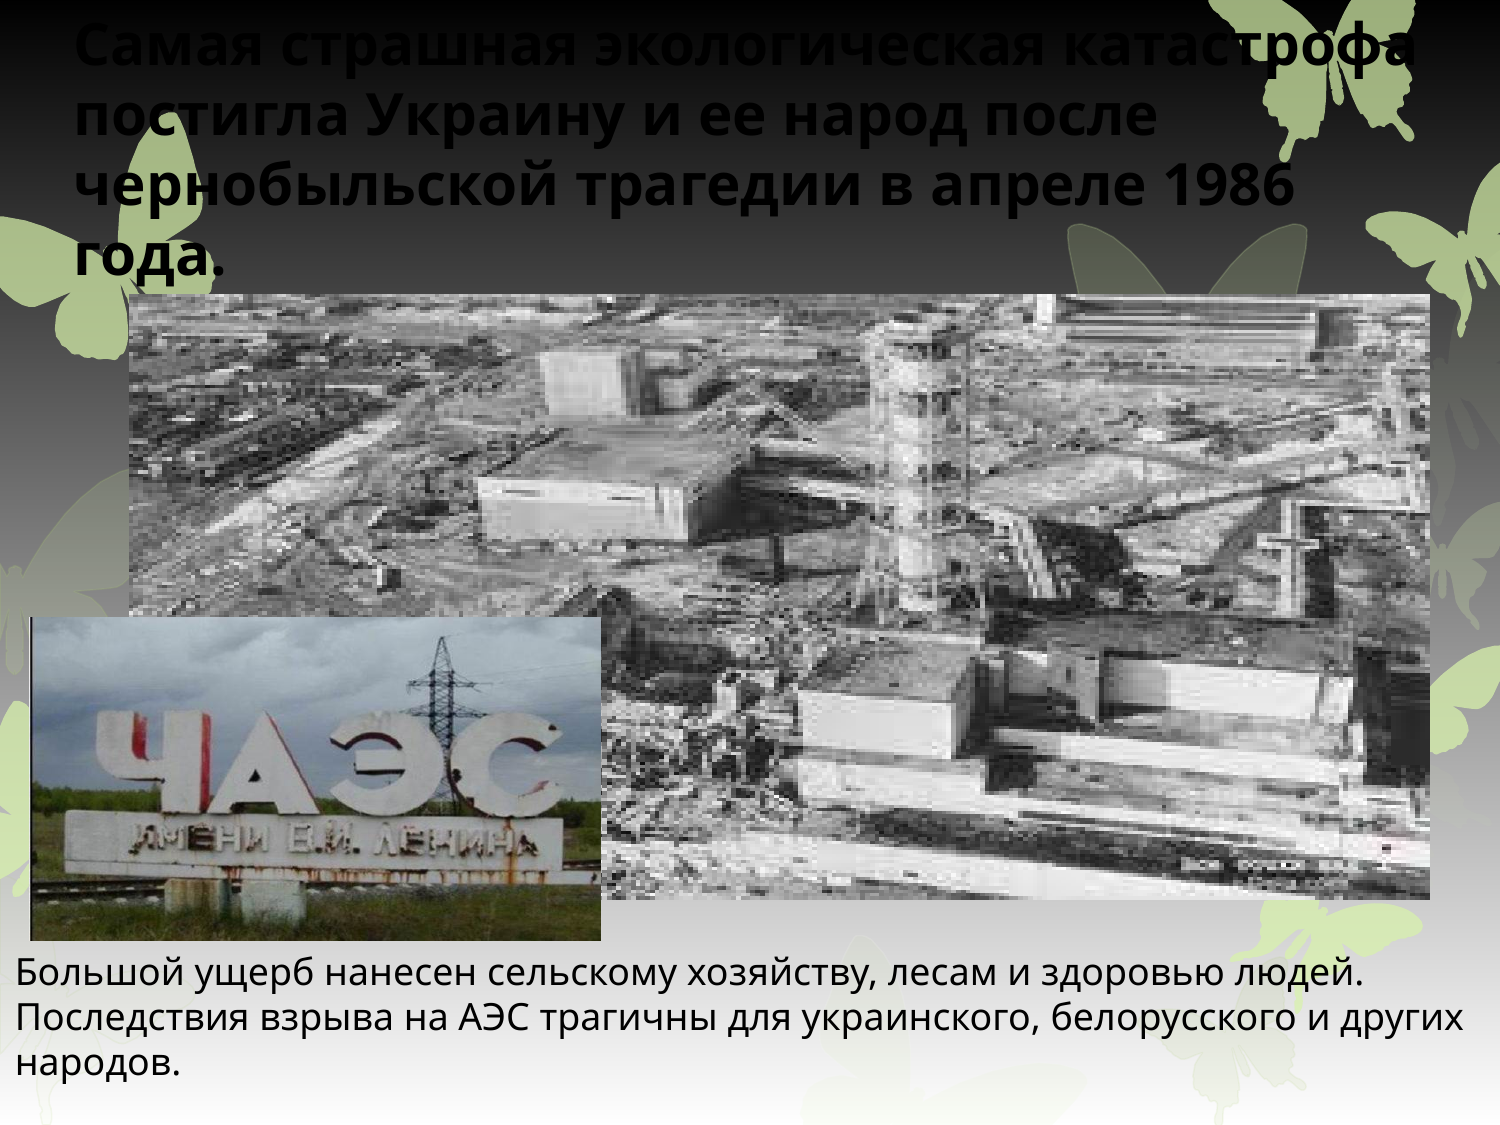

Самая страшная экологическая катастрофа постигла Украину и ее народ после чернобыльской трагедии в апреле 1986 года.
Большой ущерб нанесен сельскому хозяйству, лесам и здоровью людей. Последствия взрыва на АЭС трагичны для украинского, белорусского и других народов.